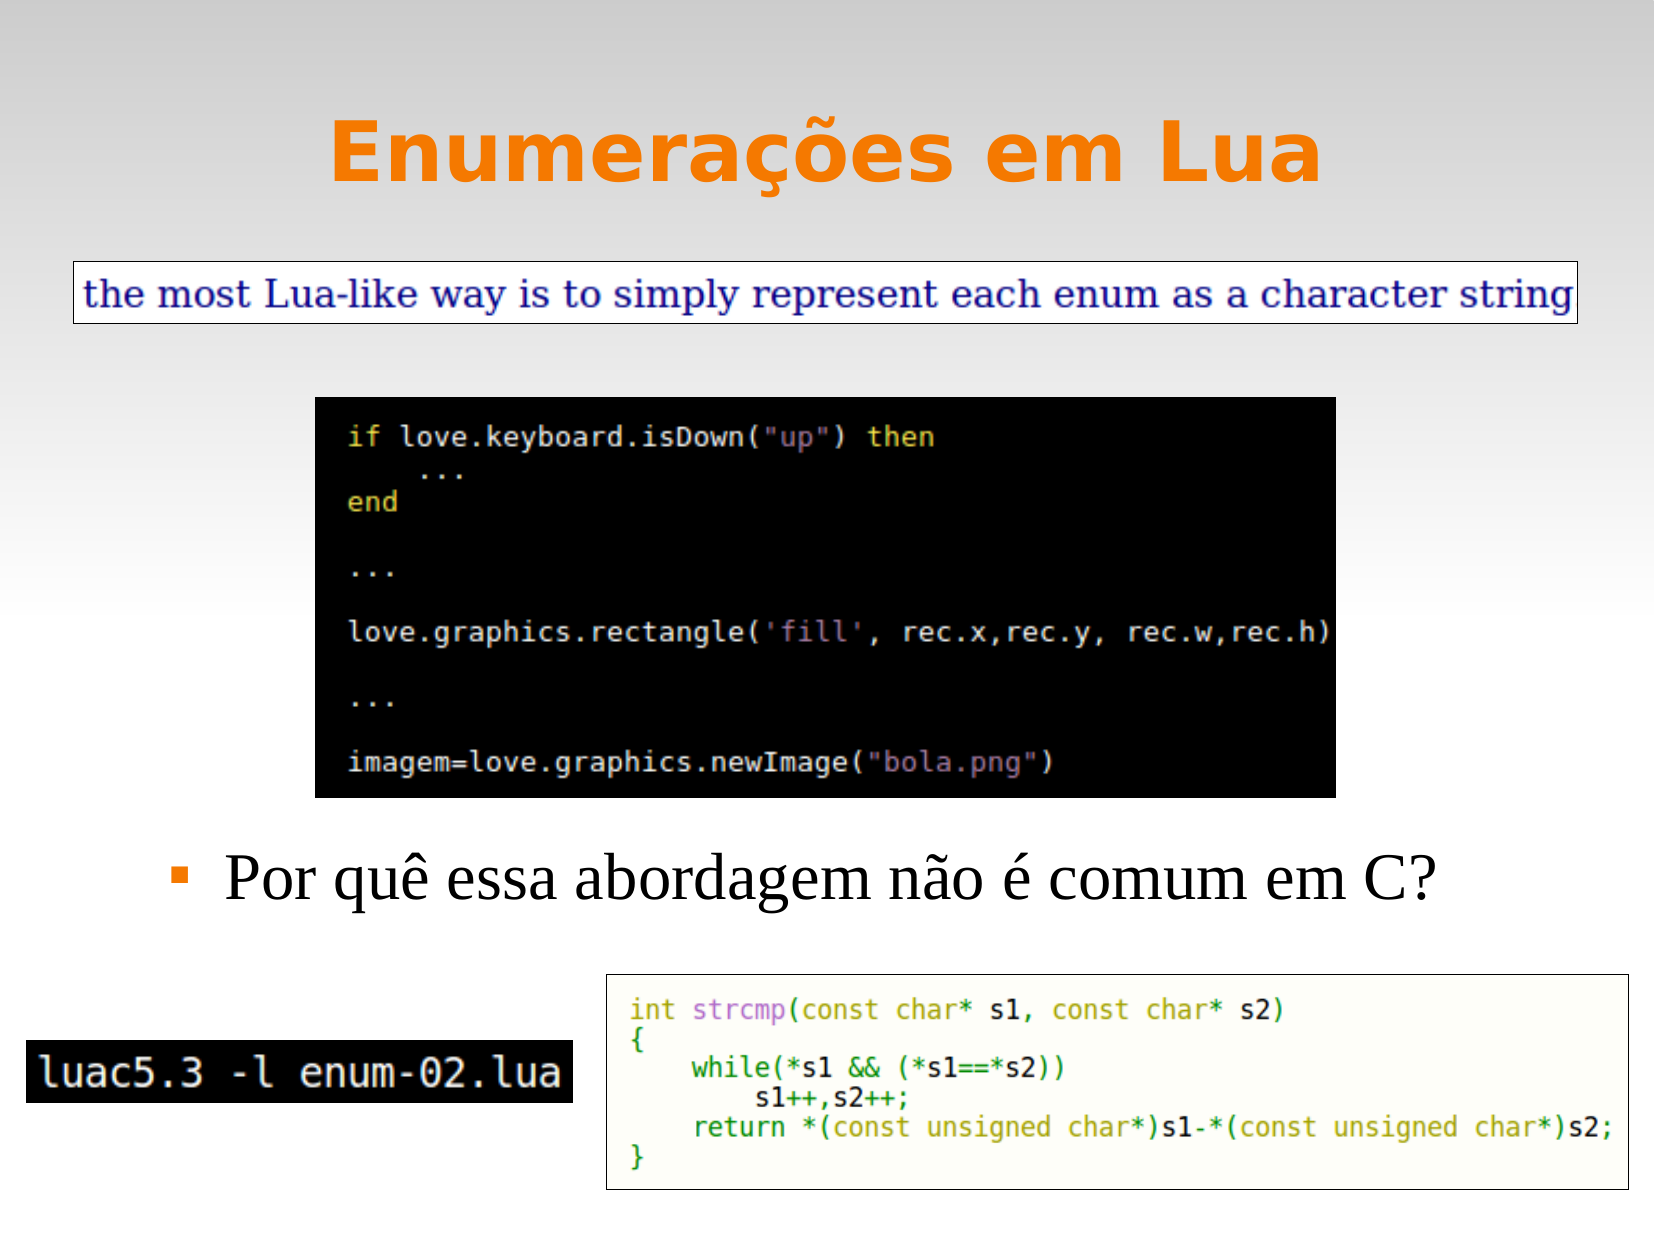

# Enumerações em Lua
Por quê essa abordagem não é comum em C?